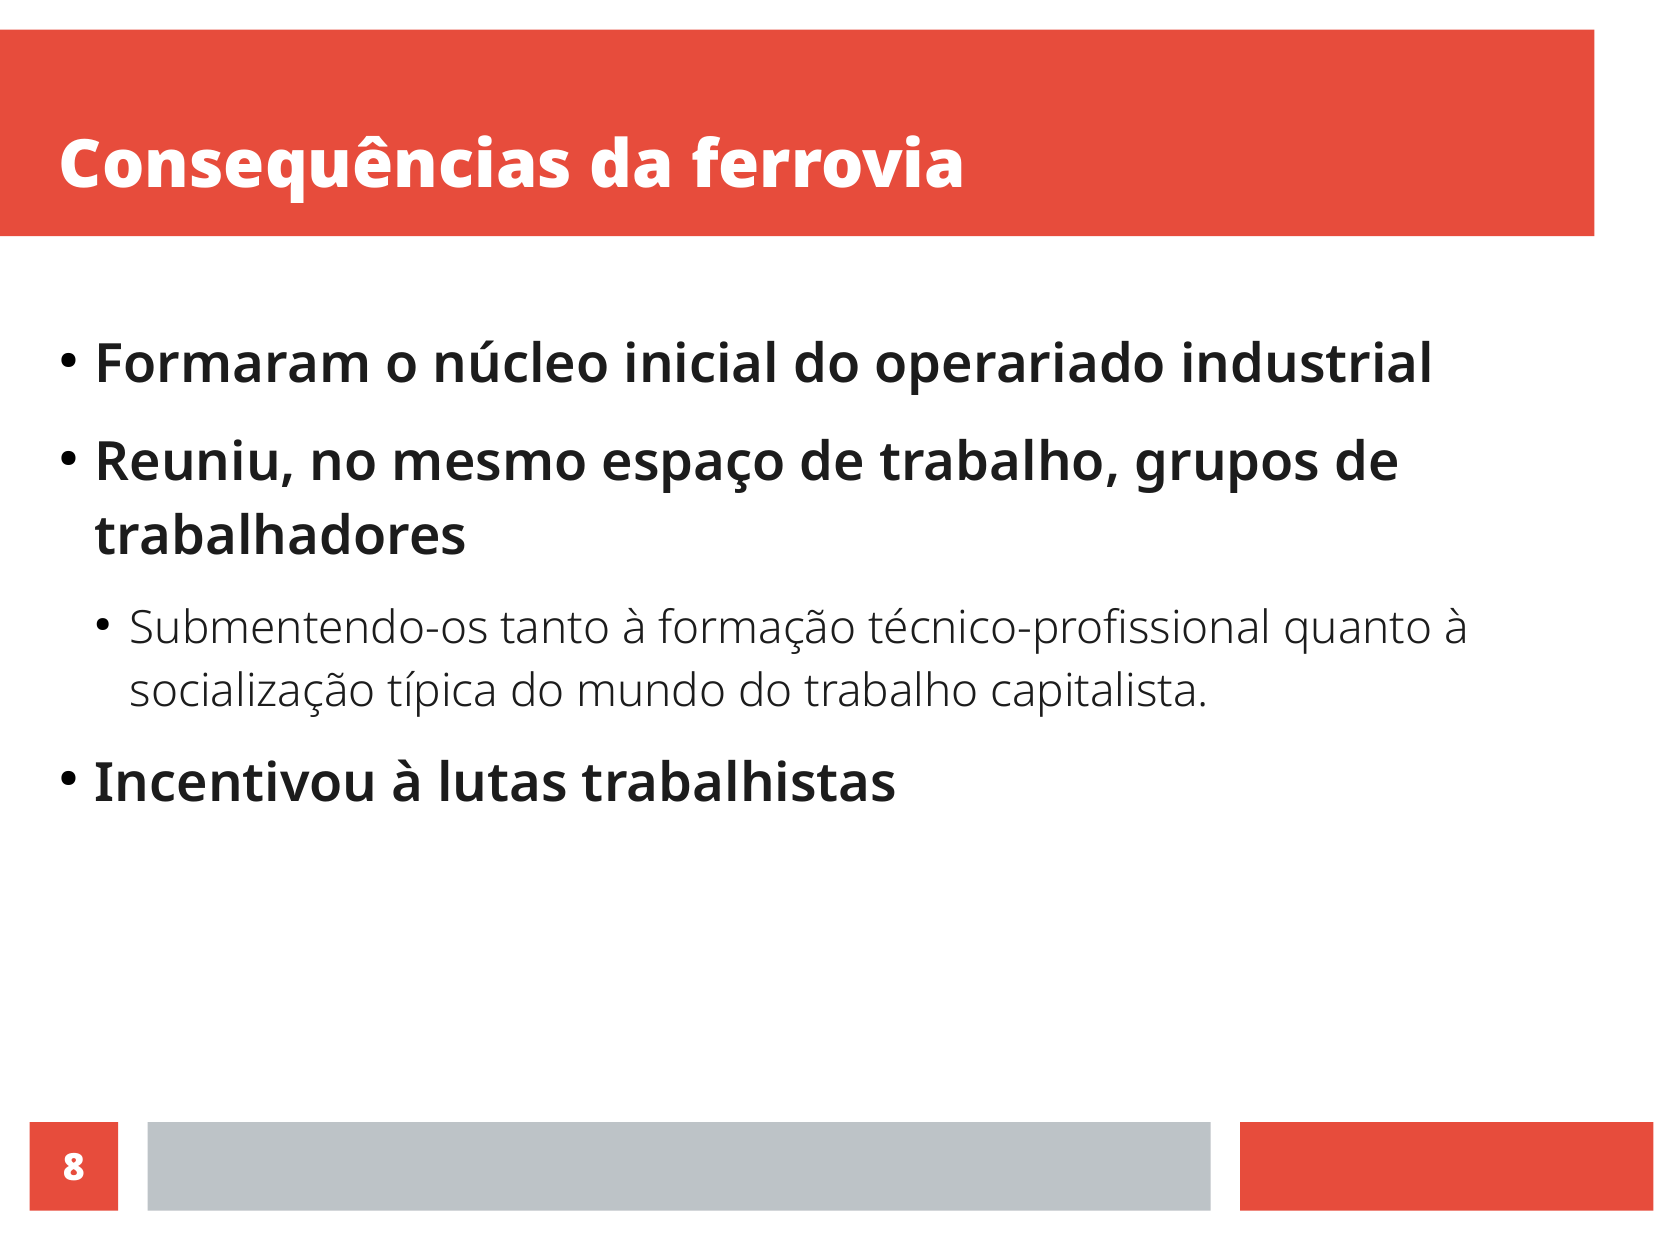

# Consequências da ferrovia
Formaram o núcleo inicial do operariado industrial
Reuniu, no mesmo espaço de trabalho, grupos de trabalhadores
Submentendo-os tanto à formação técnico-profissional quanto à socialização típica do mundo do trabalho capitalista.
Incentivou à lutas trabalhistas
8